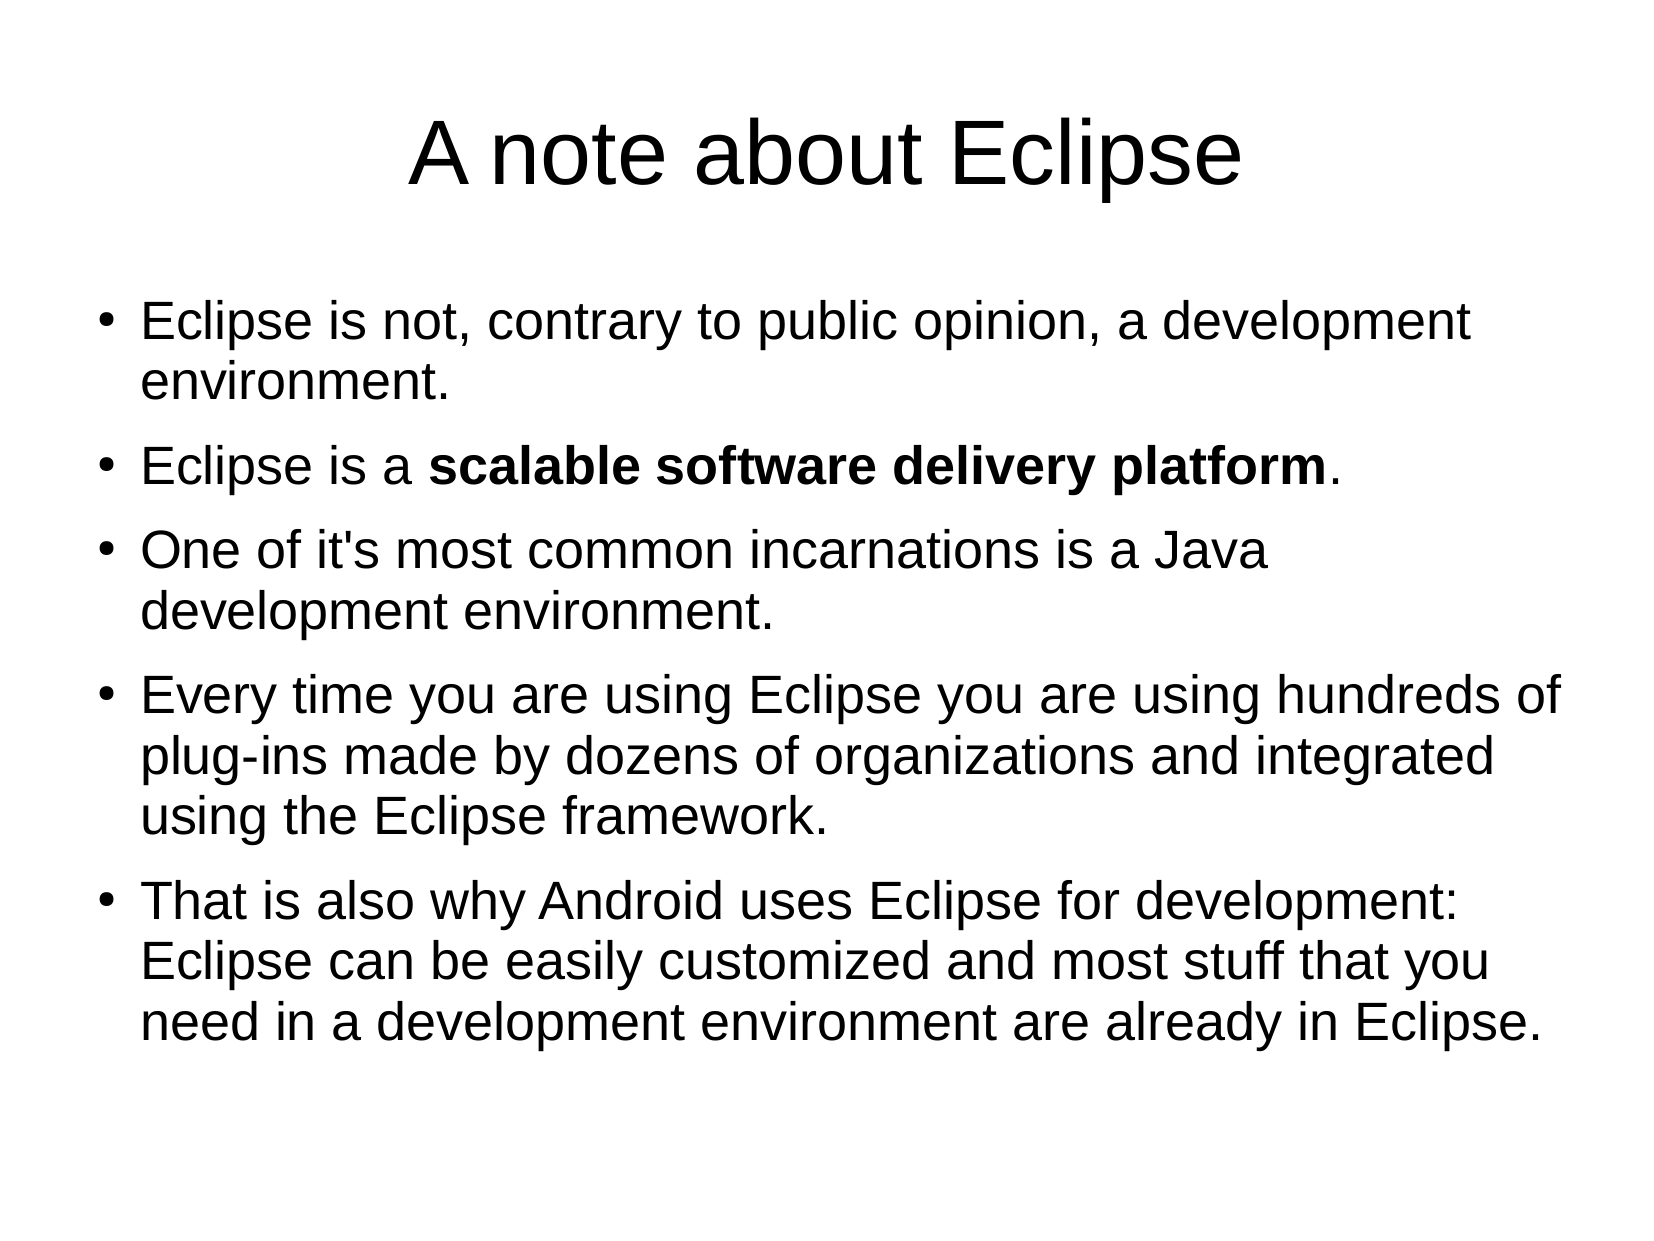

# A note about Eclipse
Eclipse is not, contrary to public opinion, a development environment.
Eclipse is a scalable software delivery platform.
One of it's most common incarnations is a Java development environment.
Every time you are using Eclipse you are using hundreds of plug-ins made by dozens of organizations and integrated using the Eclipse framework.
That is also why Android uses Eclipse for development: Eclipse can be easily customized and most stuff that you need in a development environment are already in Eclipse.